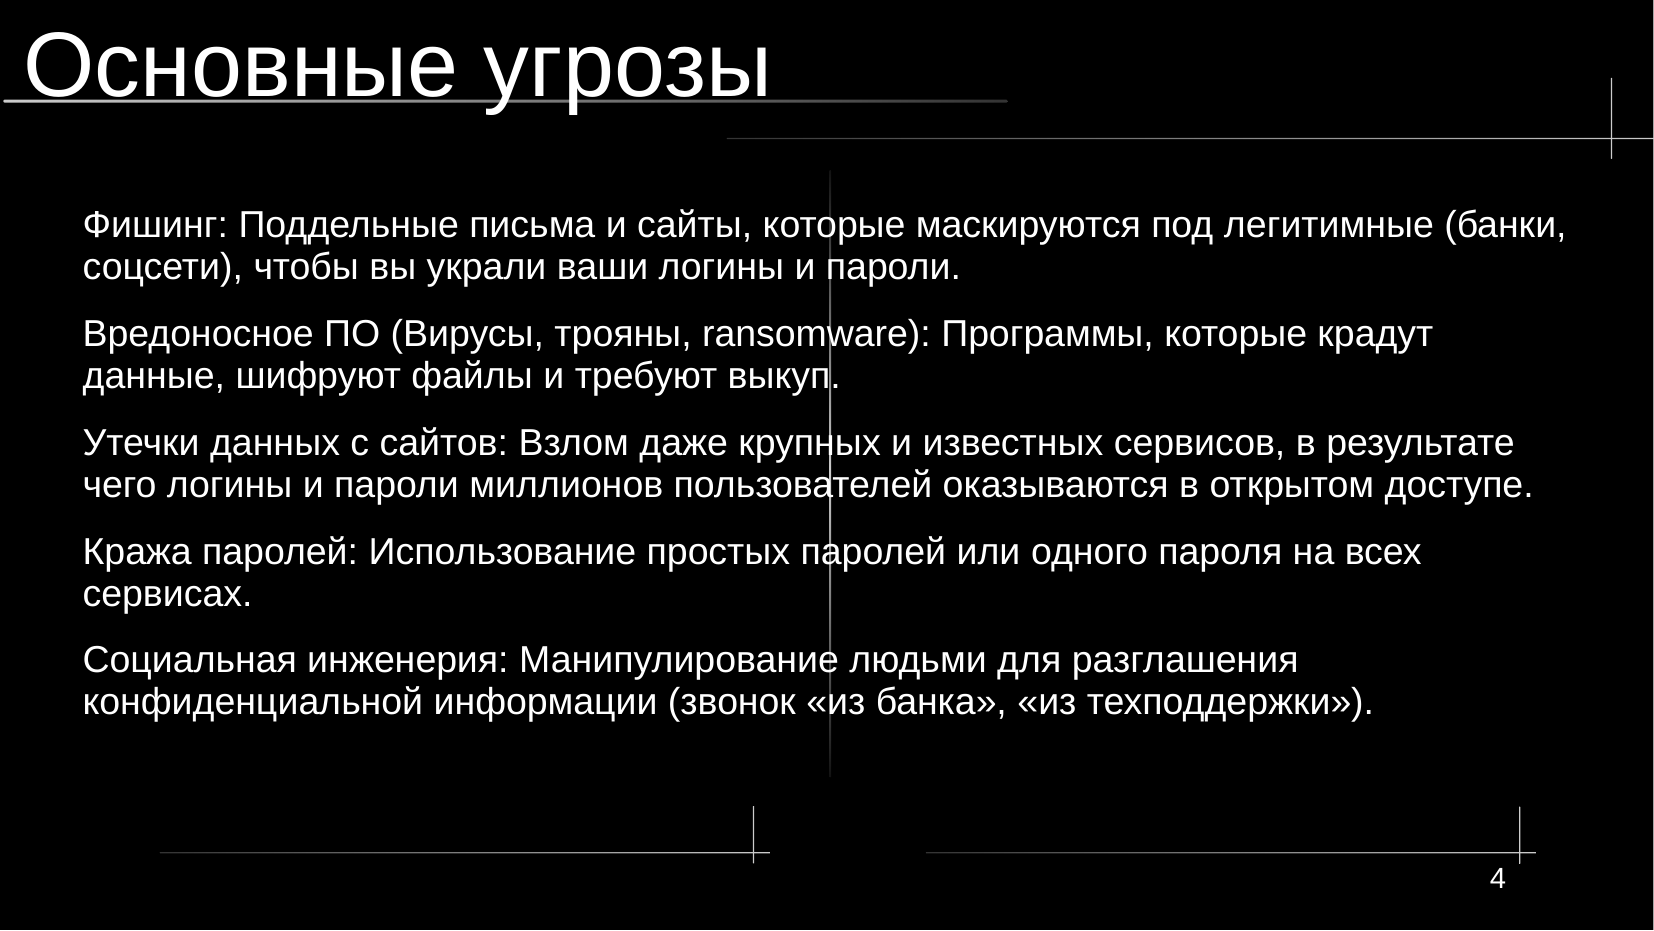

# Основные угрозы
Фишинг: Поддельные письма и сайты, которые маскируются под легитимные (банки, соцсети), чтобы вы украли ваши логины и пароли.
Вредоносное ПО (Вирусы, трояны, ransomware): Программы, которые крадут данные, шифруют файлы и требуют выкуп.
Утечки данных с сайтов: Взлом даже крупных и известных сервисов, в результате чего логины и пароли миллионов пользователей оказываются в открытом доступе.
Кража паролей: Использование простых паролей или одного пароля на всех сервисах.
Социальная инженерия: Манипулирование людьми для разглашения конфиденциальной информации (звонок «из банка», «из техподдержки»).
4